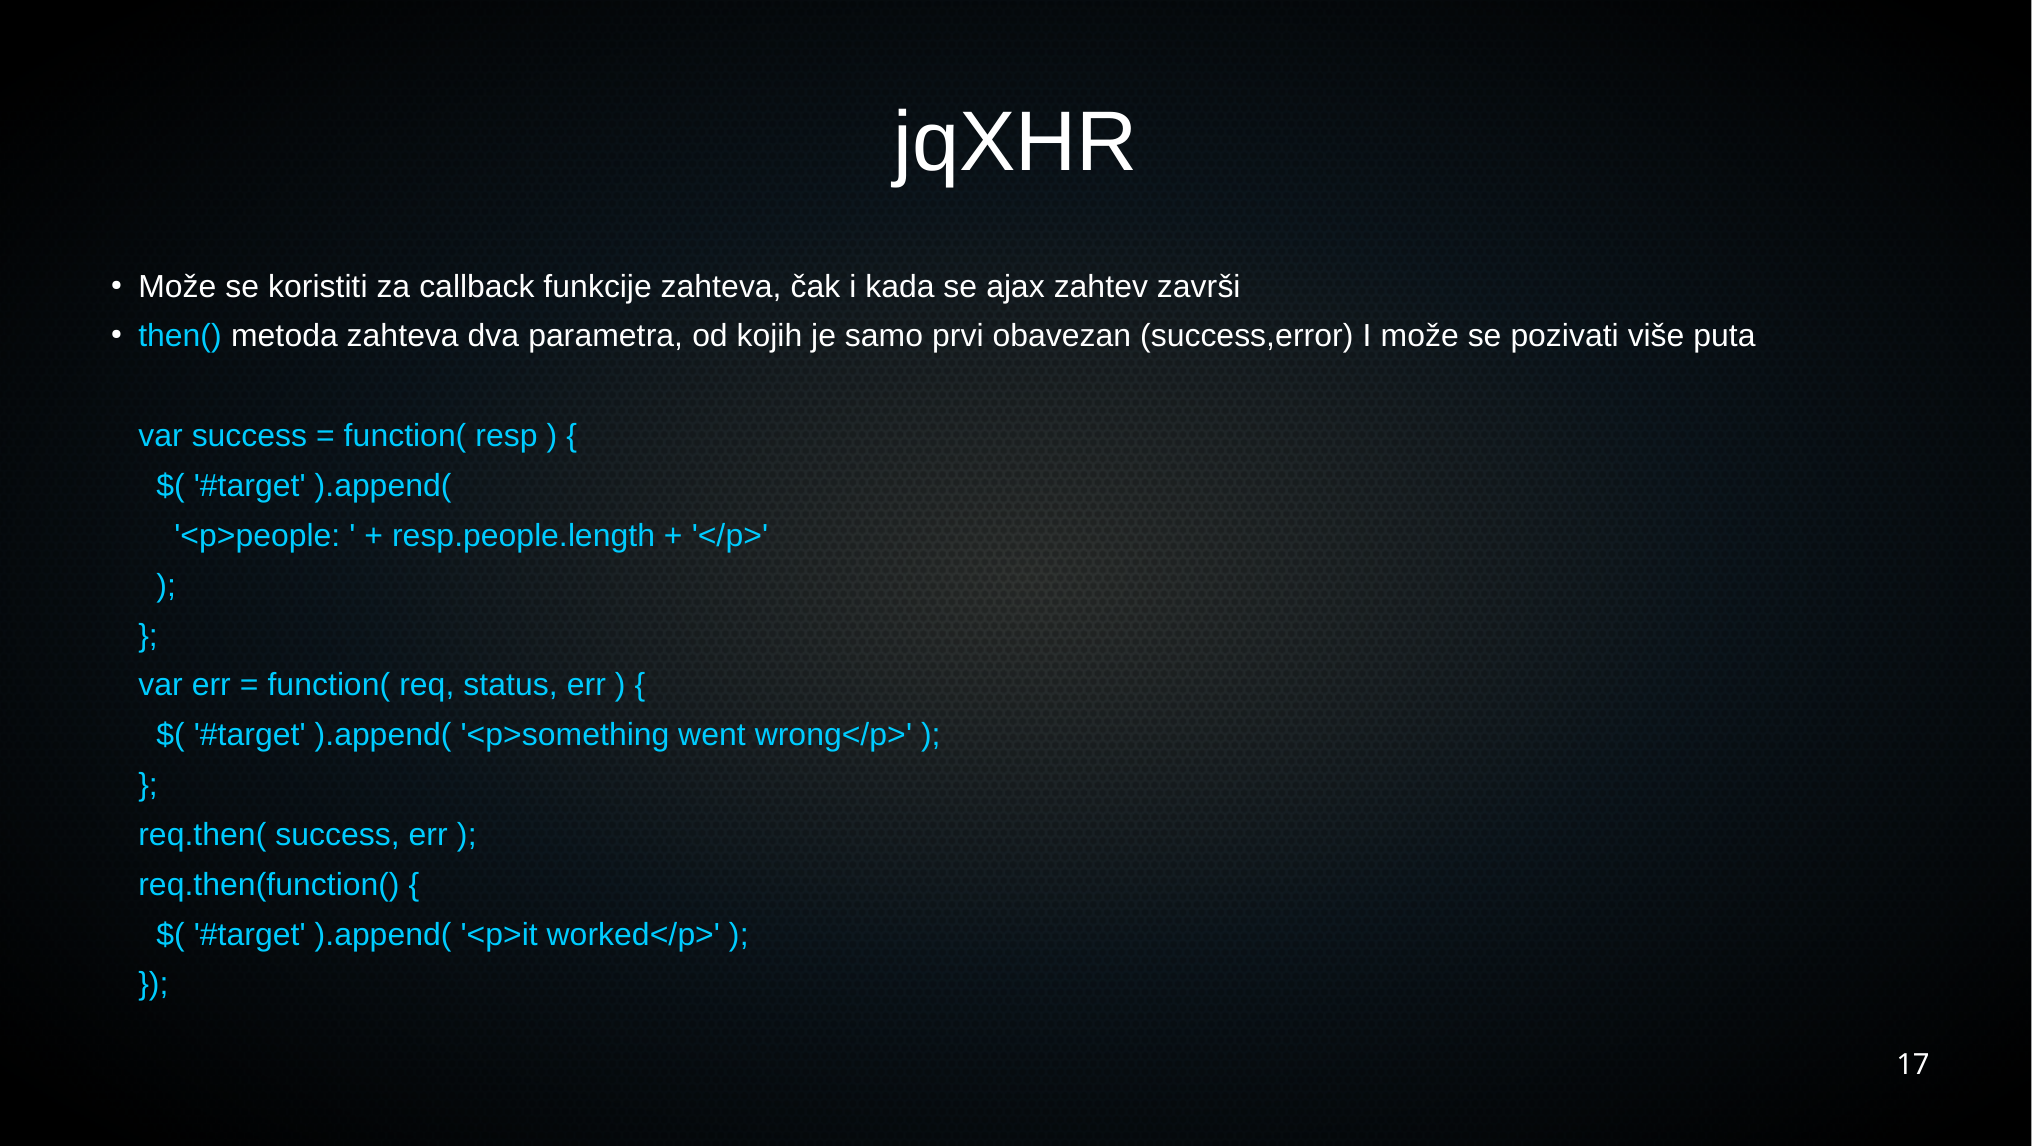

# jqXHR
Može se koristiti za callback funkcije zahteva, čak i kada se ajax zahtev završi
then() metoda zahteva dva parametra, od kojih je samo prvi obavezan (success,error) I može se pozivati više puta
var success = function( resp ) {
 $( '#target' ).append(
 '<p>people: ' + resp.people.length + '</p>'
 );
};
var err = function( req, status, err ) {
 $( '#target' ).append( '<p>something went wrong</p>' );
};
req.then( success, err );
req.then(function() {
 $( '#target' ).append( '<p>it worked</p>' );
});
17